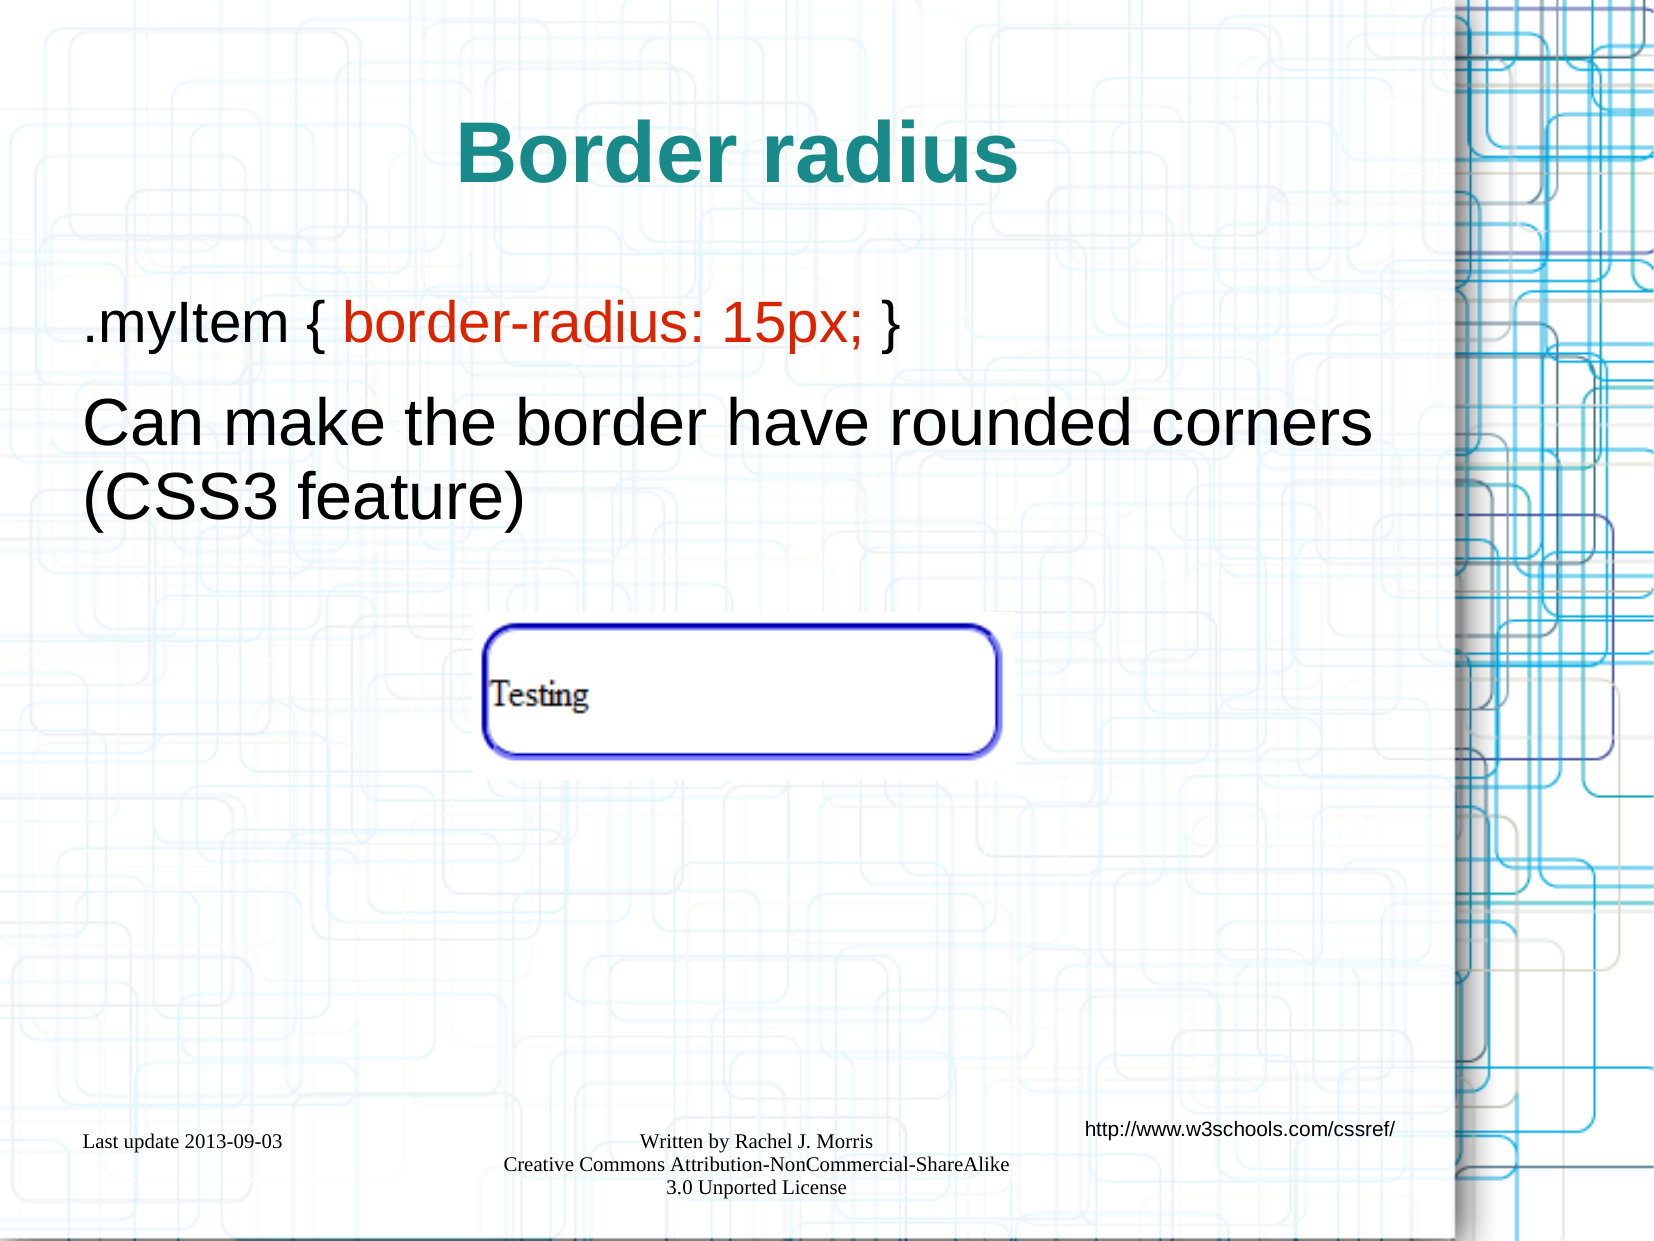

# Border radius
.myItem { border-radius: 15px; }
Can make the border have rounded corners (CSS3 feature)
http://www.w3schools.com/cssref/